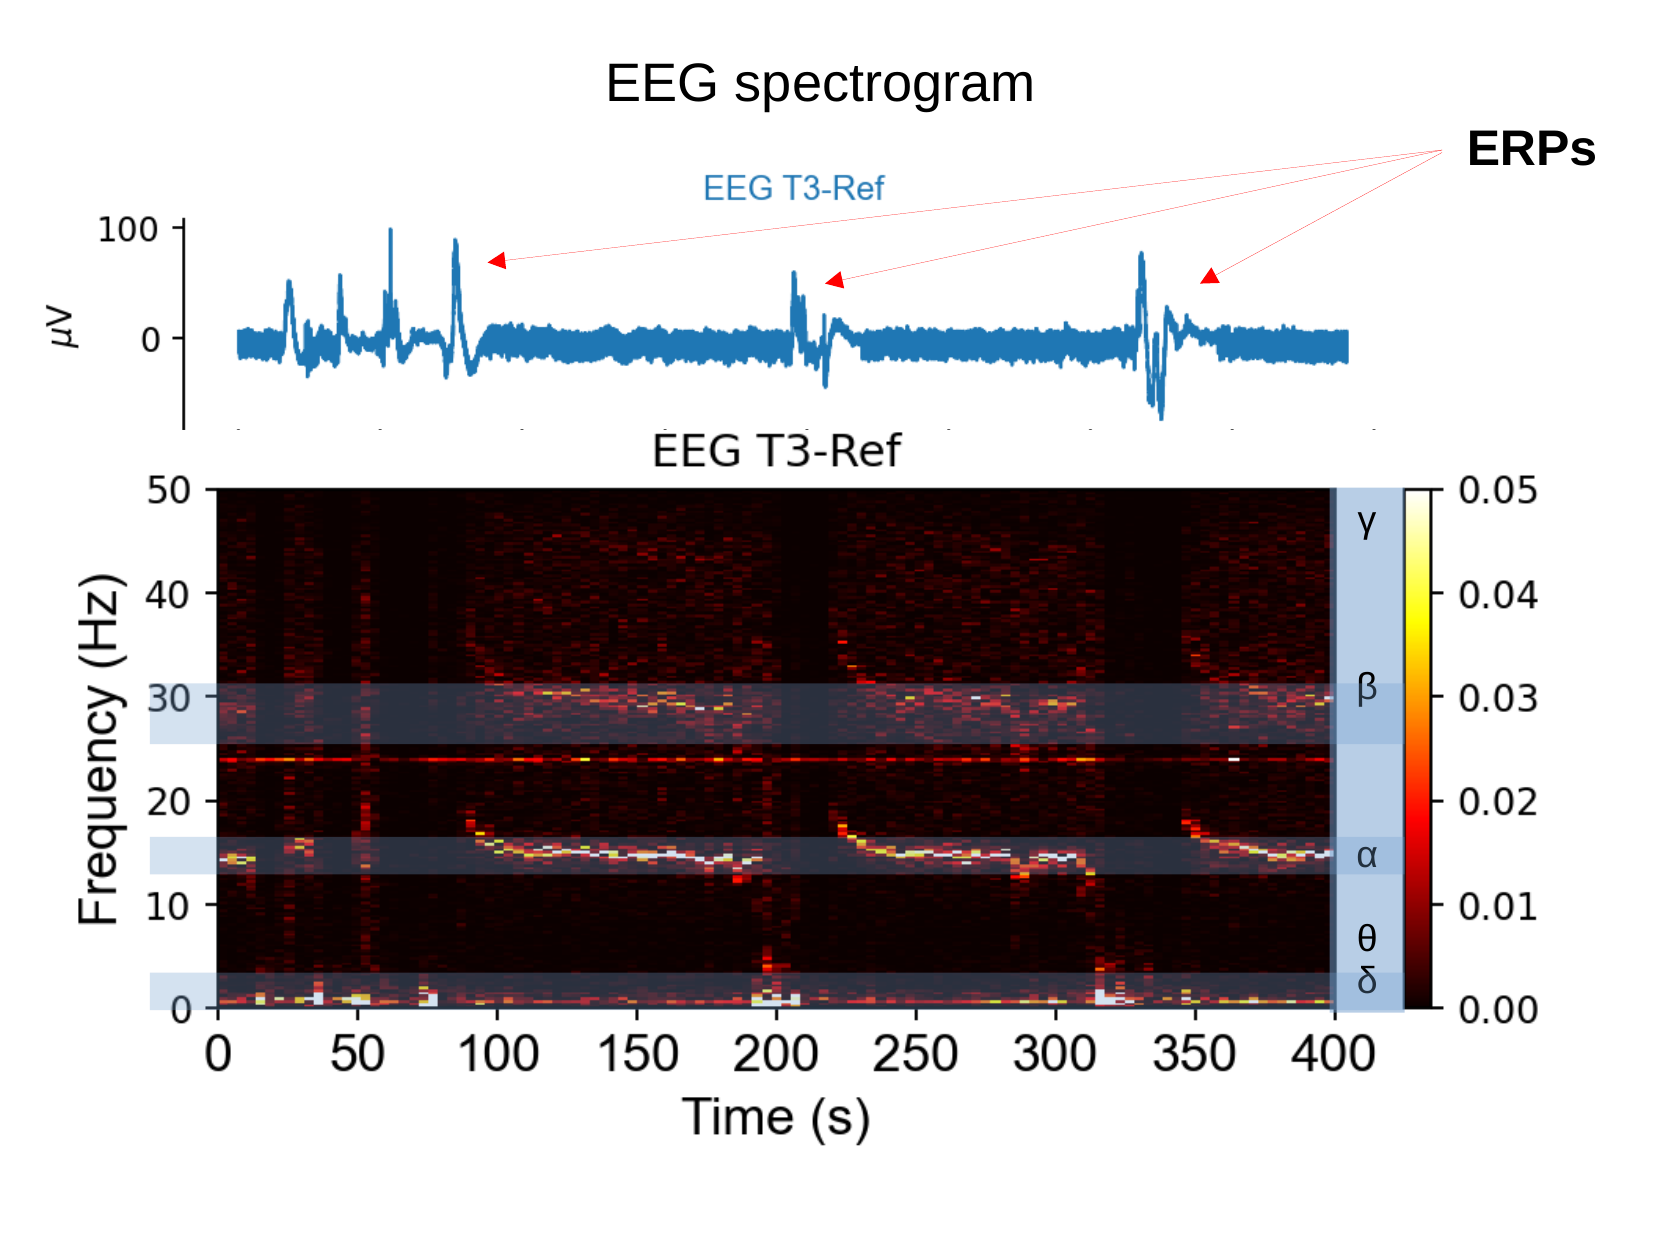

EEG spectrogram
ERPs
γ
β
α
θ
δ